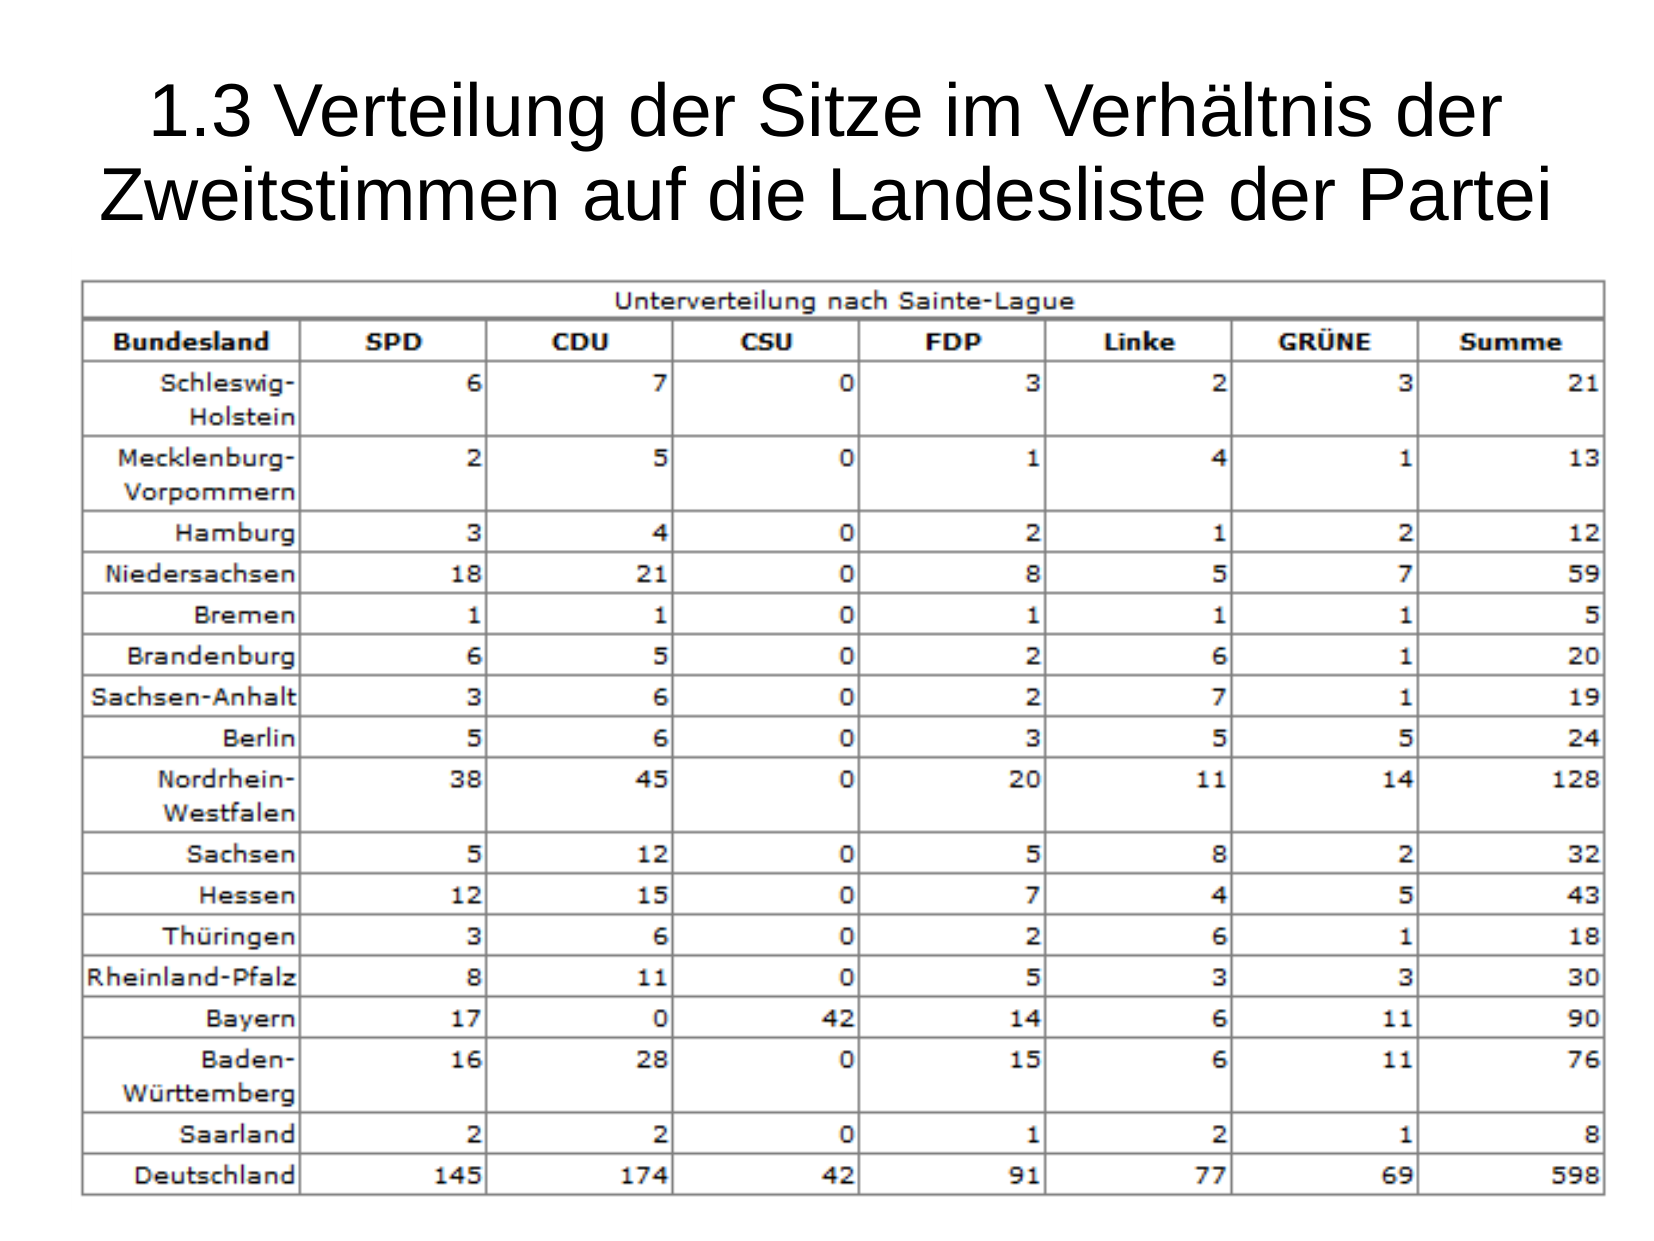

# 1.3 Verteilung der Sitze im Verhältnis der Zweitstimmen auf die Landesliste der Partei